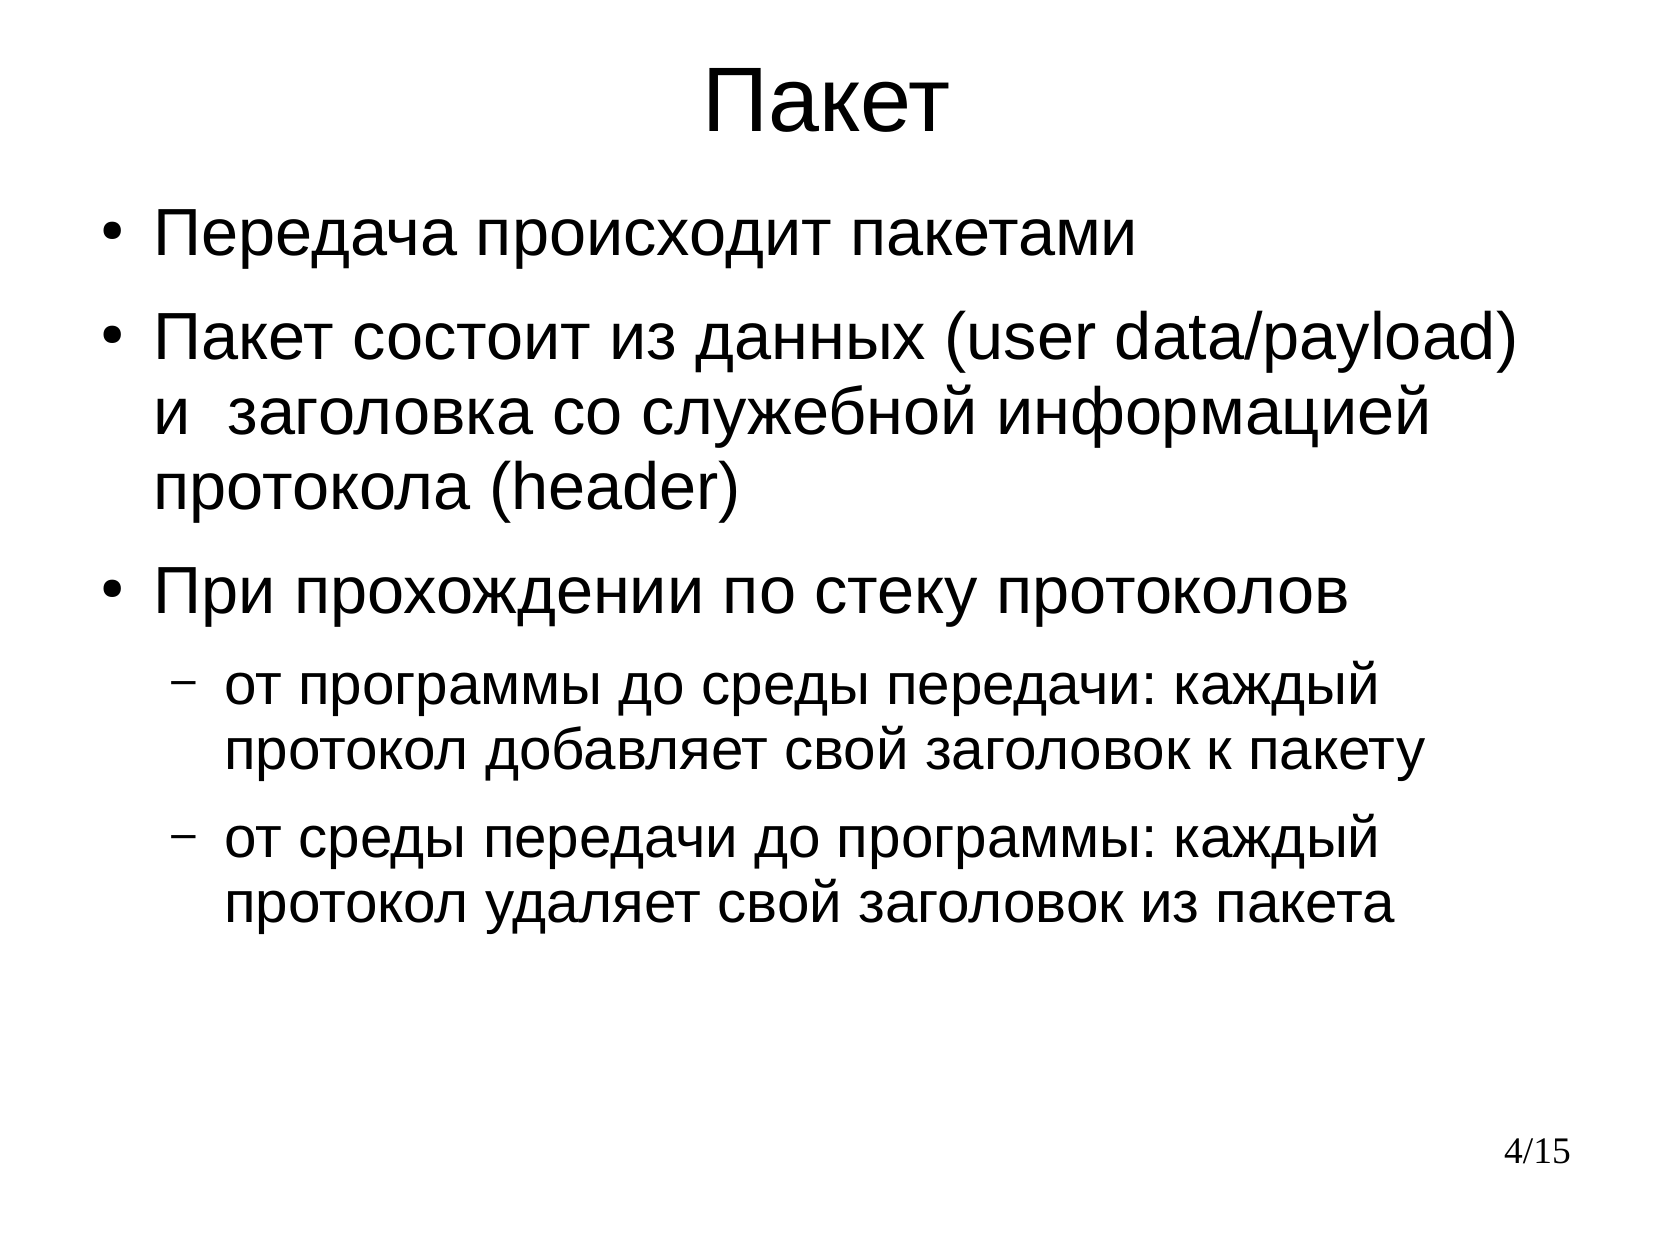

# Пакет
Передача происходит пакетами
Пакет состоит из данных (user data/payload) и заголовка со служебной информацией протокола (header)
При прохождении по стеку протоколов
от программы до среды передачи: каждый протокол добавляет свой заголовок к пакету
от среды передачи до программы: каждый протокол удаляет свой заголовок из пакета
4